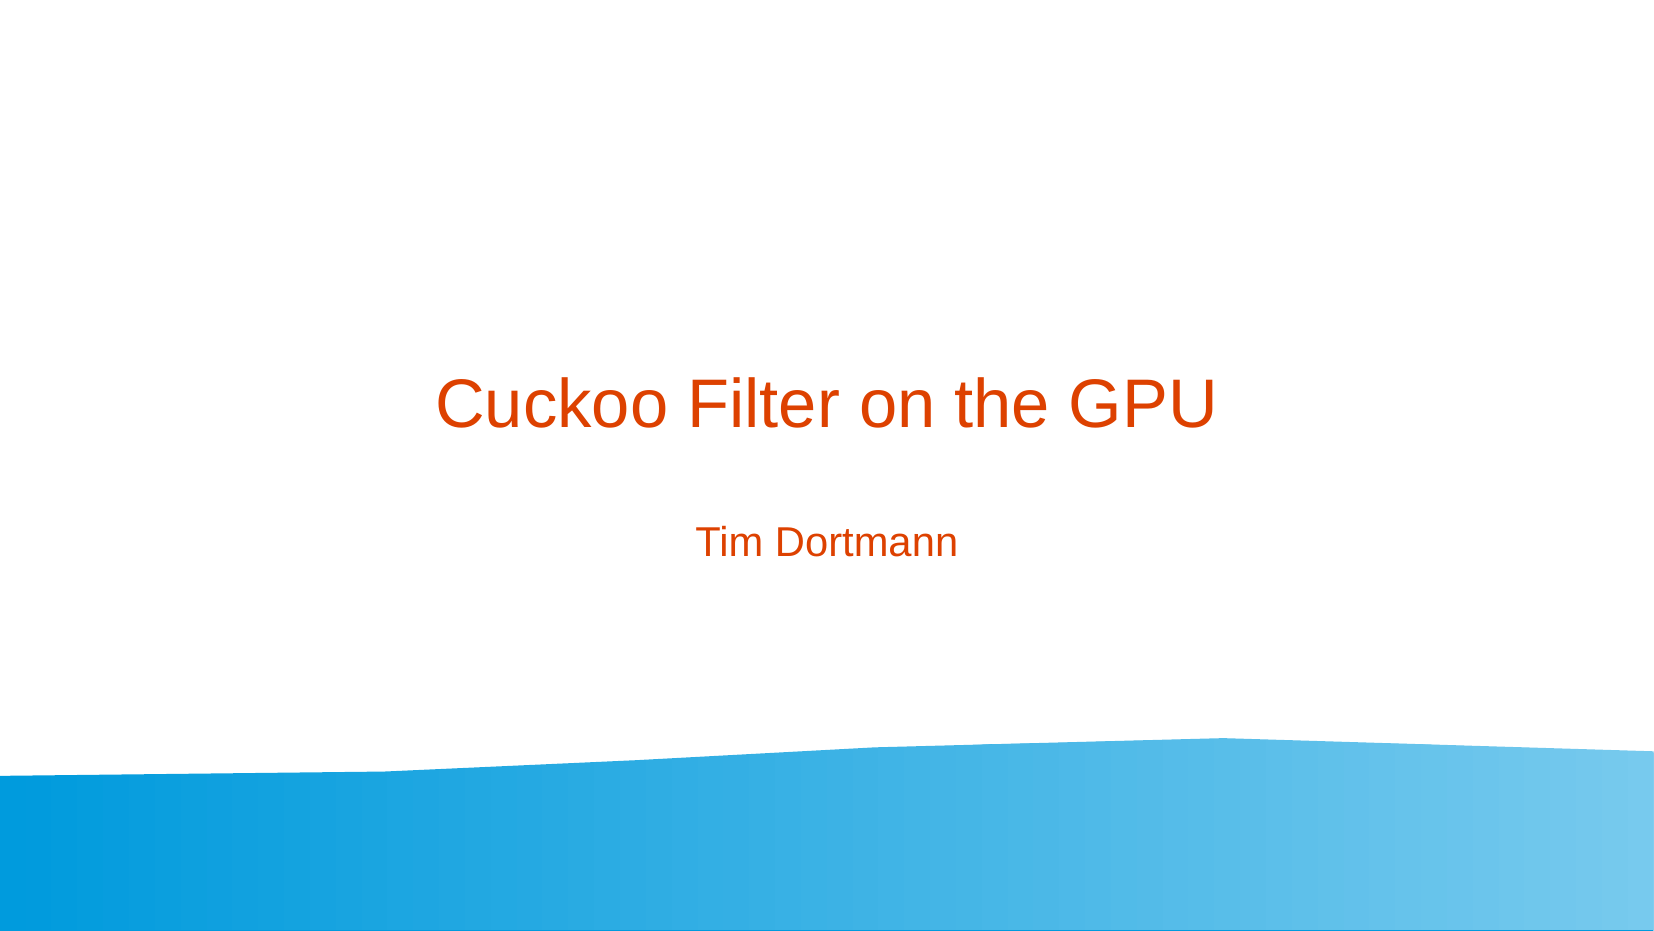

# Cuckoo Filter on the GPU Tim Dortmann